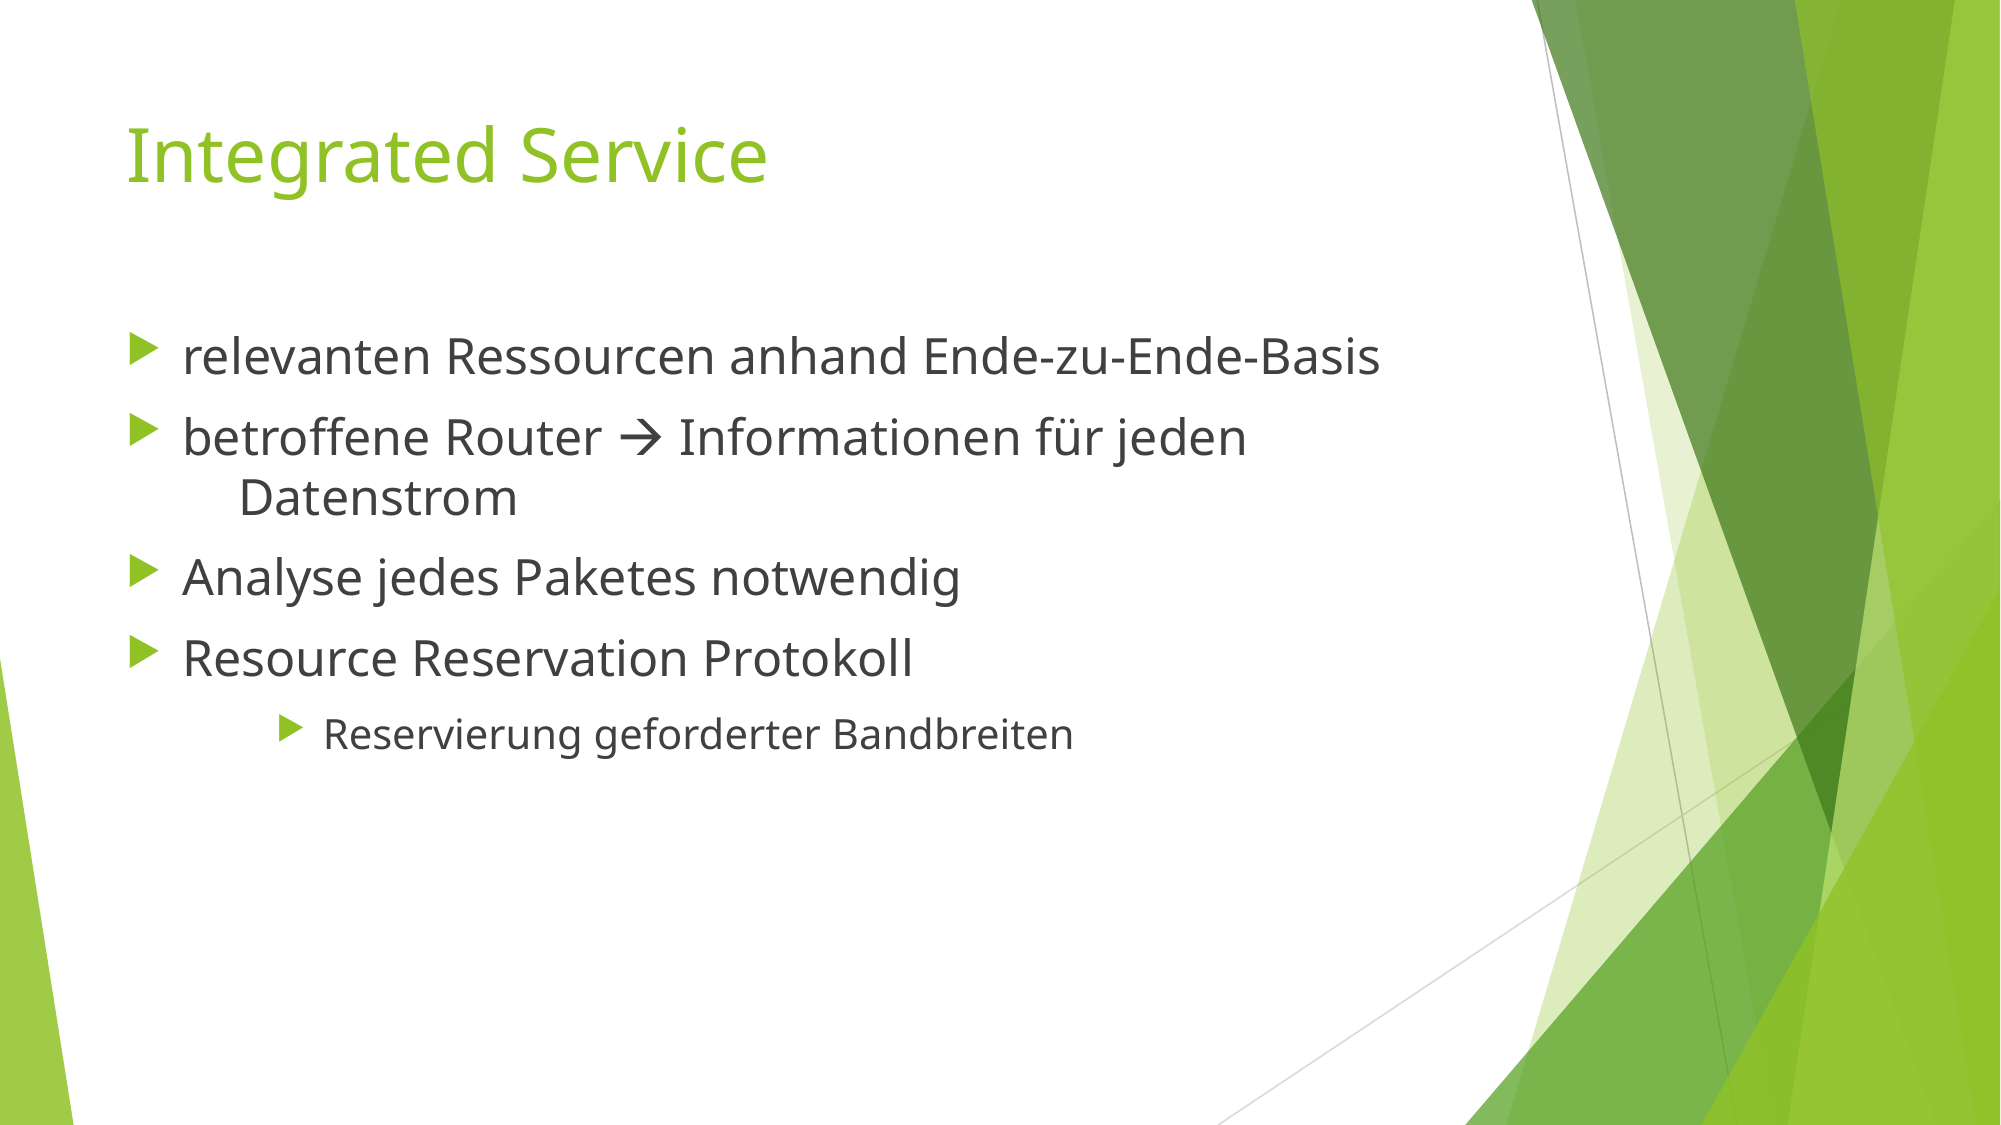

# Integrated Service
relevanten Ressourcen anhand Ende-zu-Ende-Basis
betroffene Router  Informationen für jeden Datenstrom
Analyse jedes Paketes notwendig
Resource Reservation Protokoll
Reservierung geforderter Bandbreiten